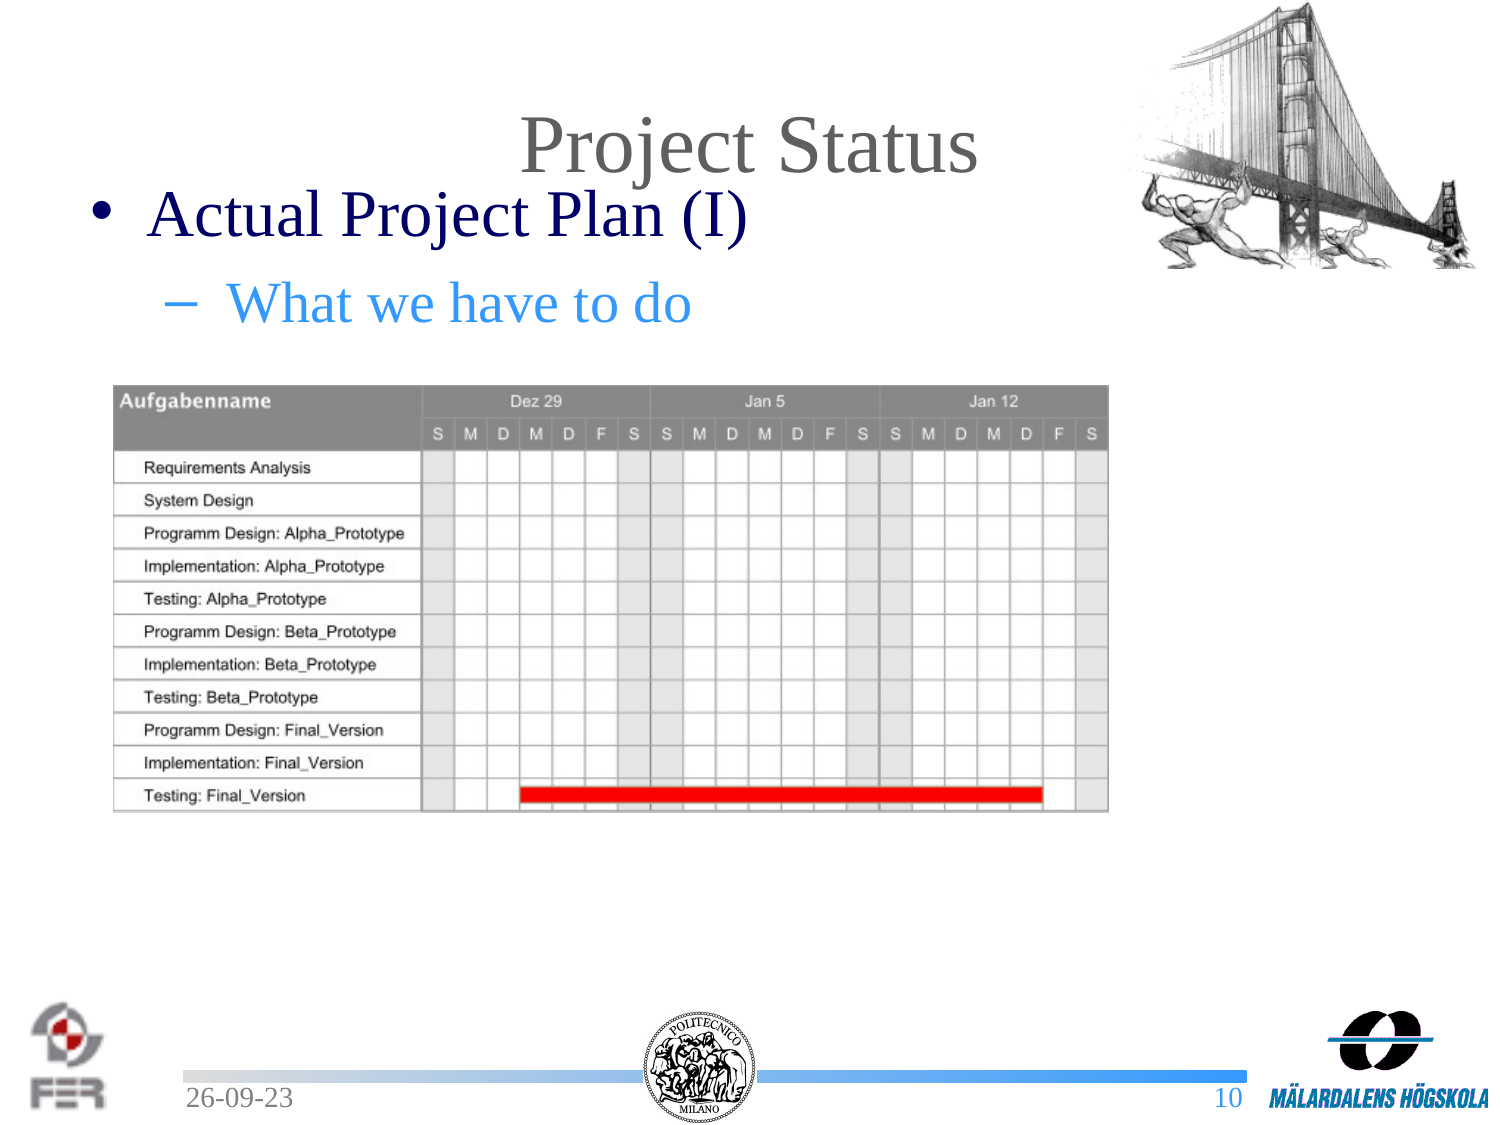

# Project Status
Actual Project Plan (I)
 What we have to do
26-08-21